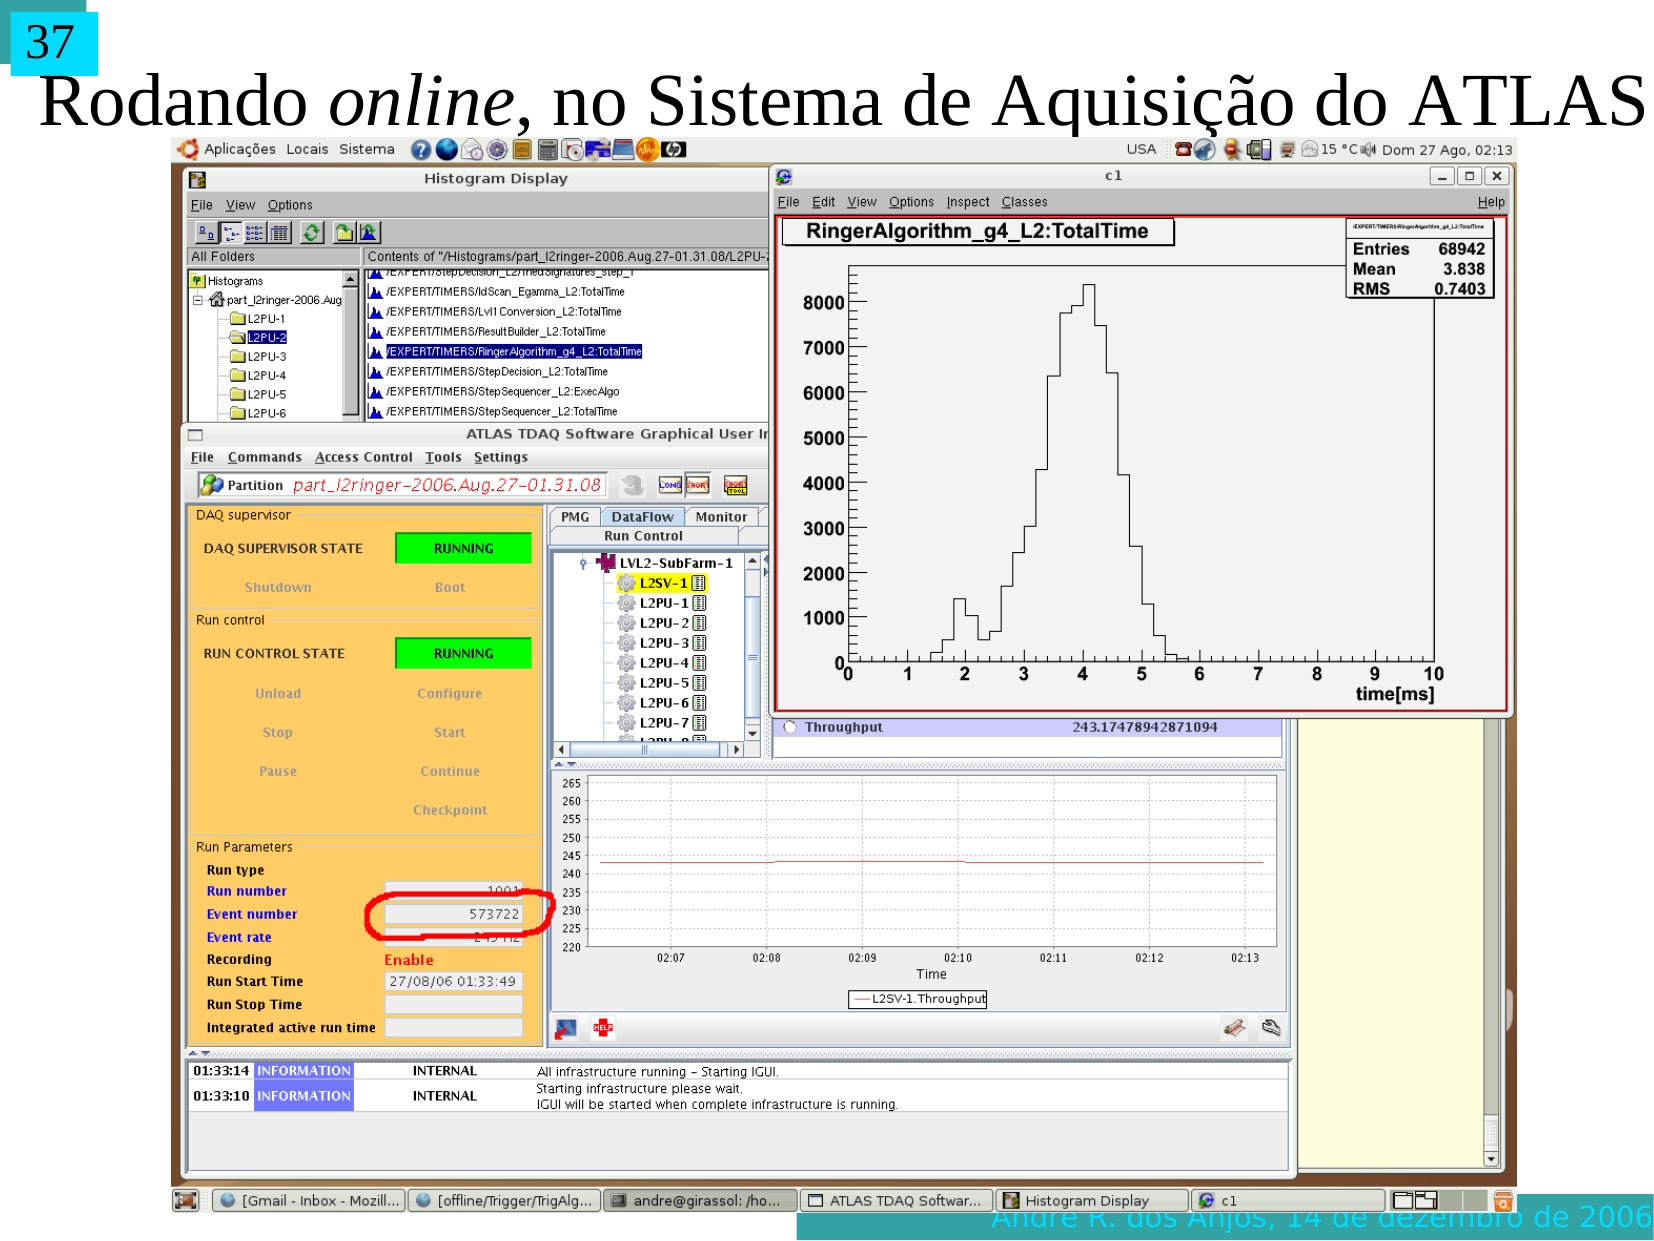

# Rodando online, no Sistema de Aquisição do ATLAS